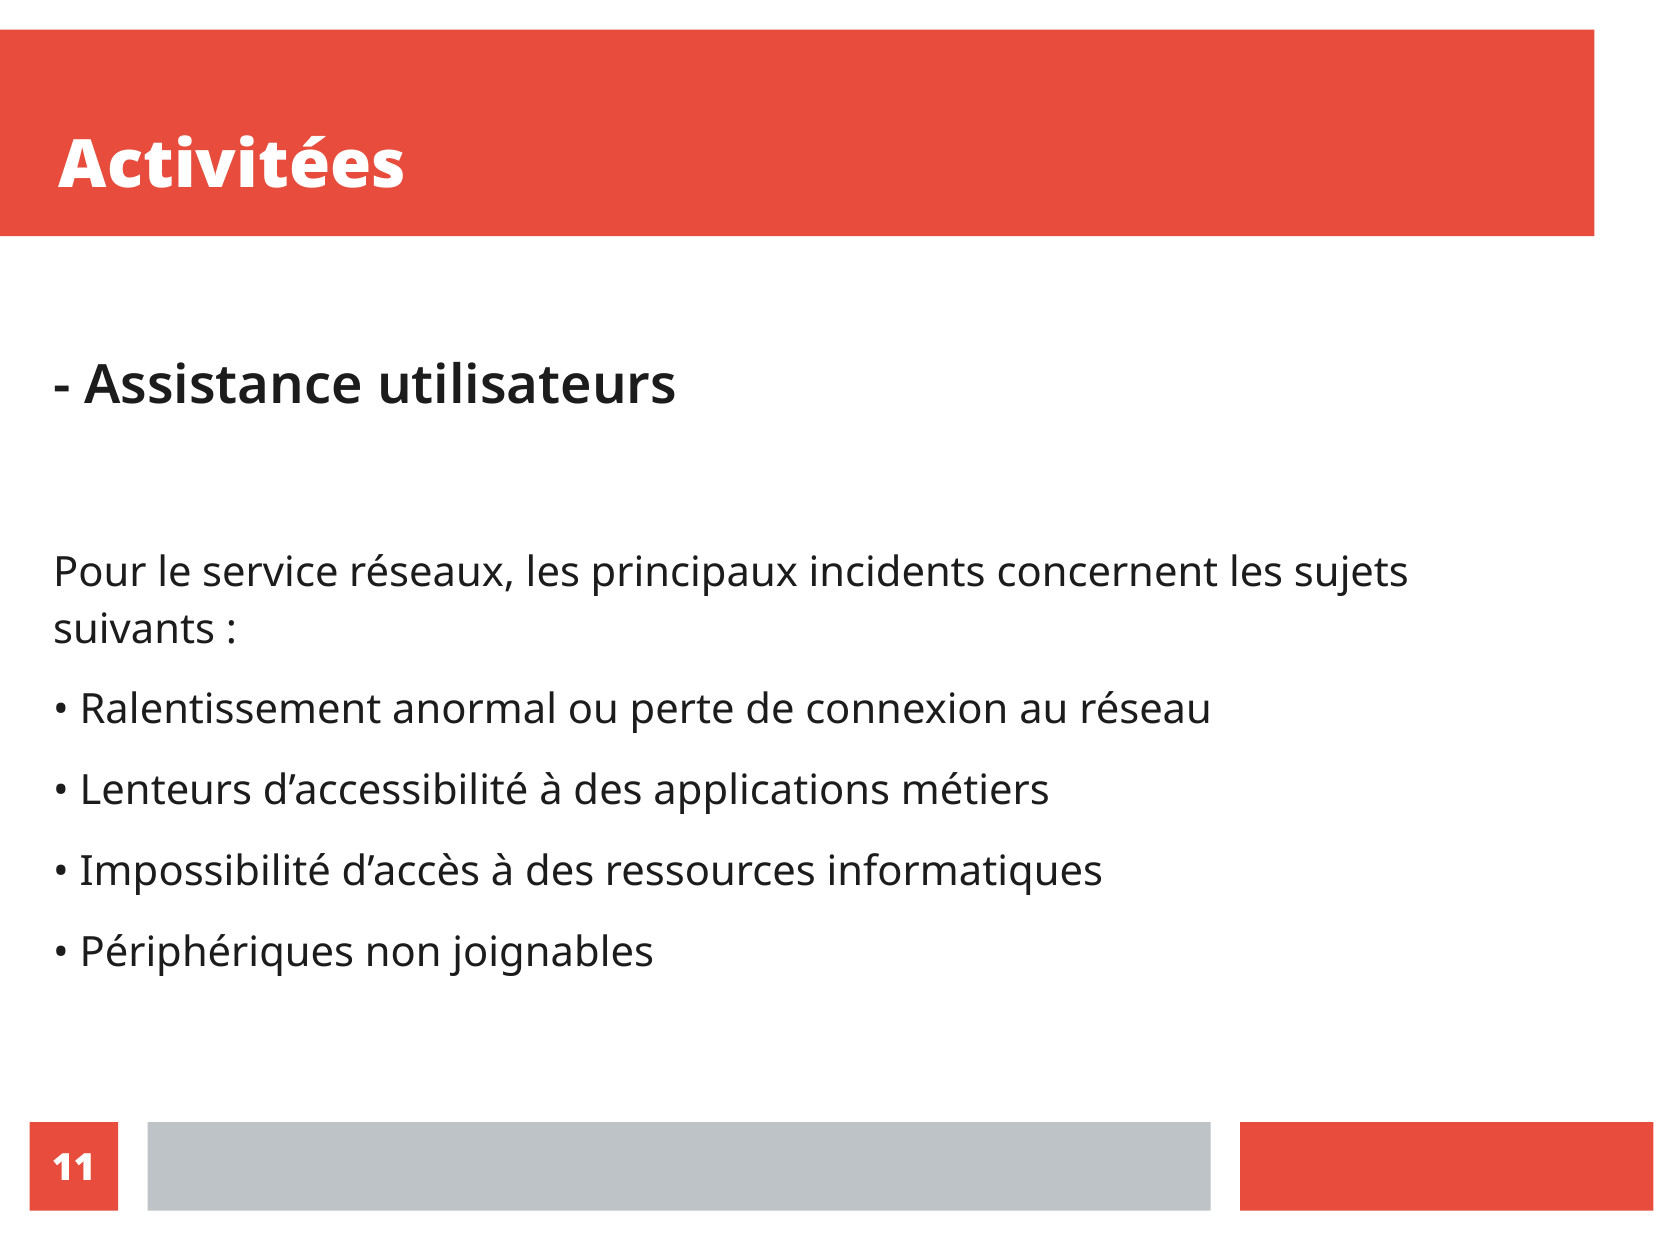

# Activitées
- Assistance utilisateurs
Pour le service réseaux, les principaux incidents concernent les sujets suivants :
• Ralentissement anormal ou perte de connexion au réseau
• Lenteurs d’accessibilité à des applications métiers
• Impossibilité d’accès à des ressources informatiques
• Périphériques non joignables
11